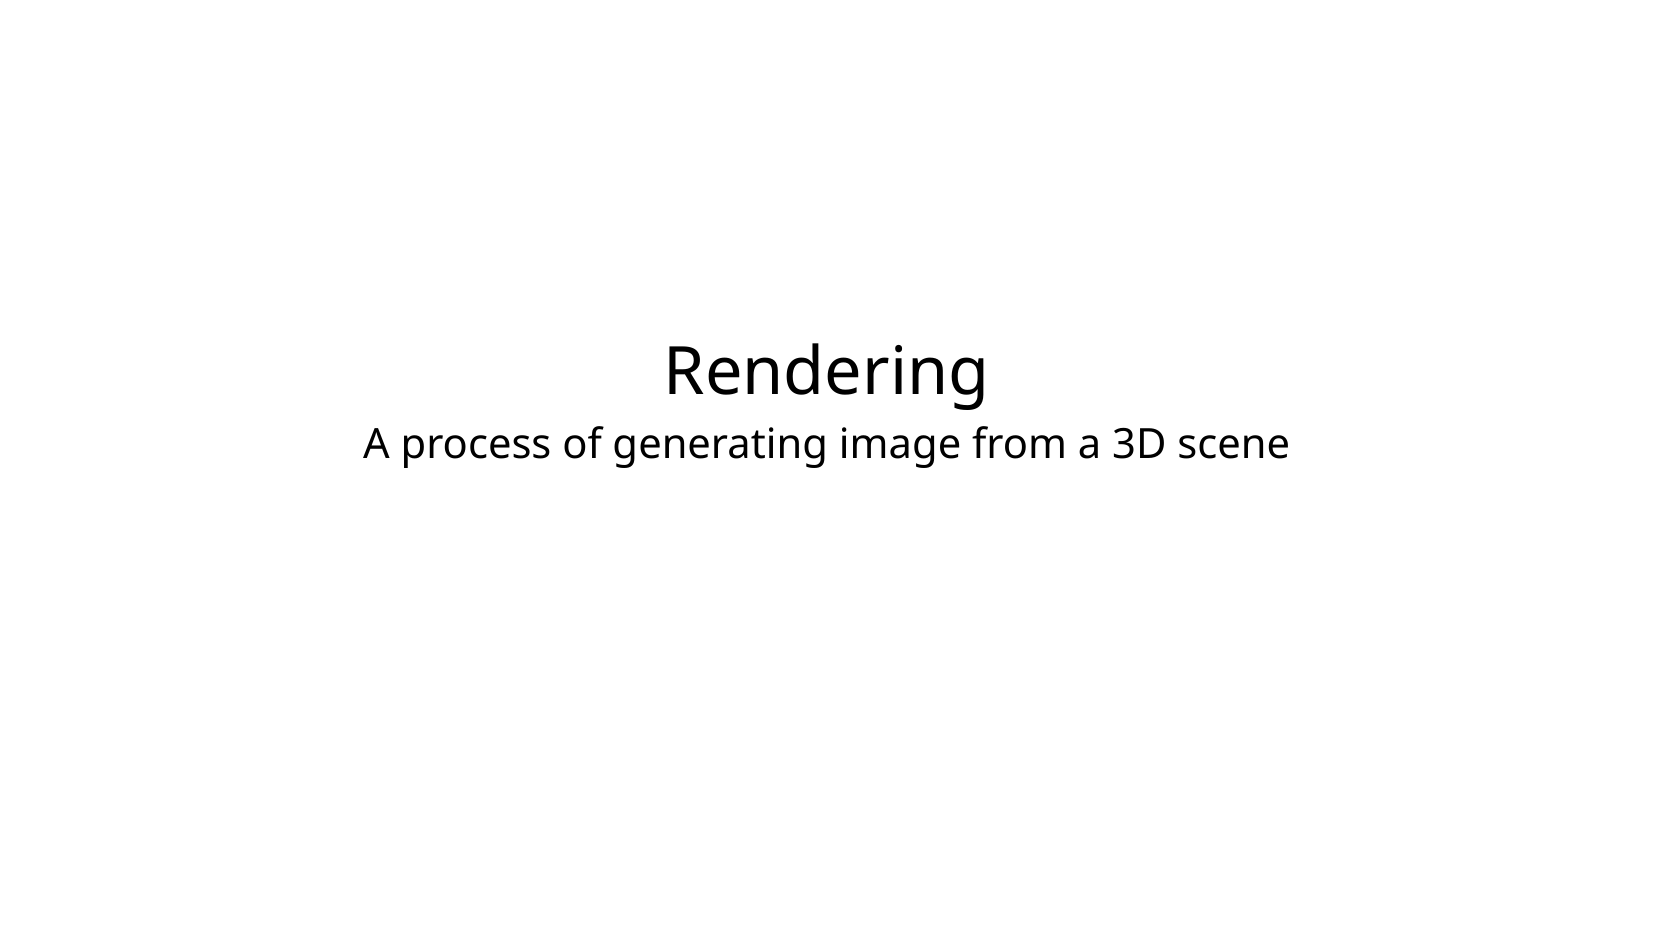

# Rendering
A process of generating image from a 3D scene